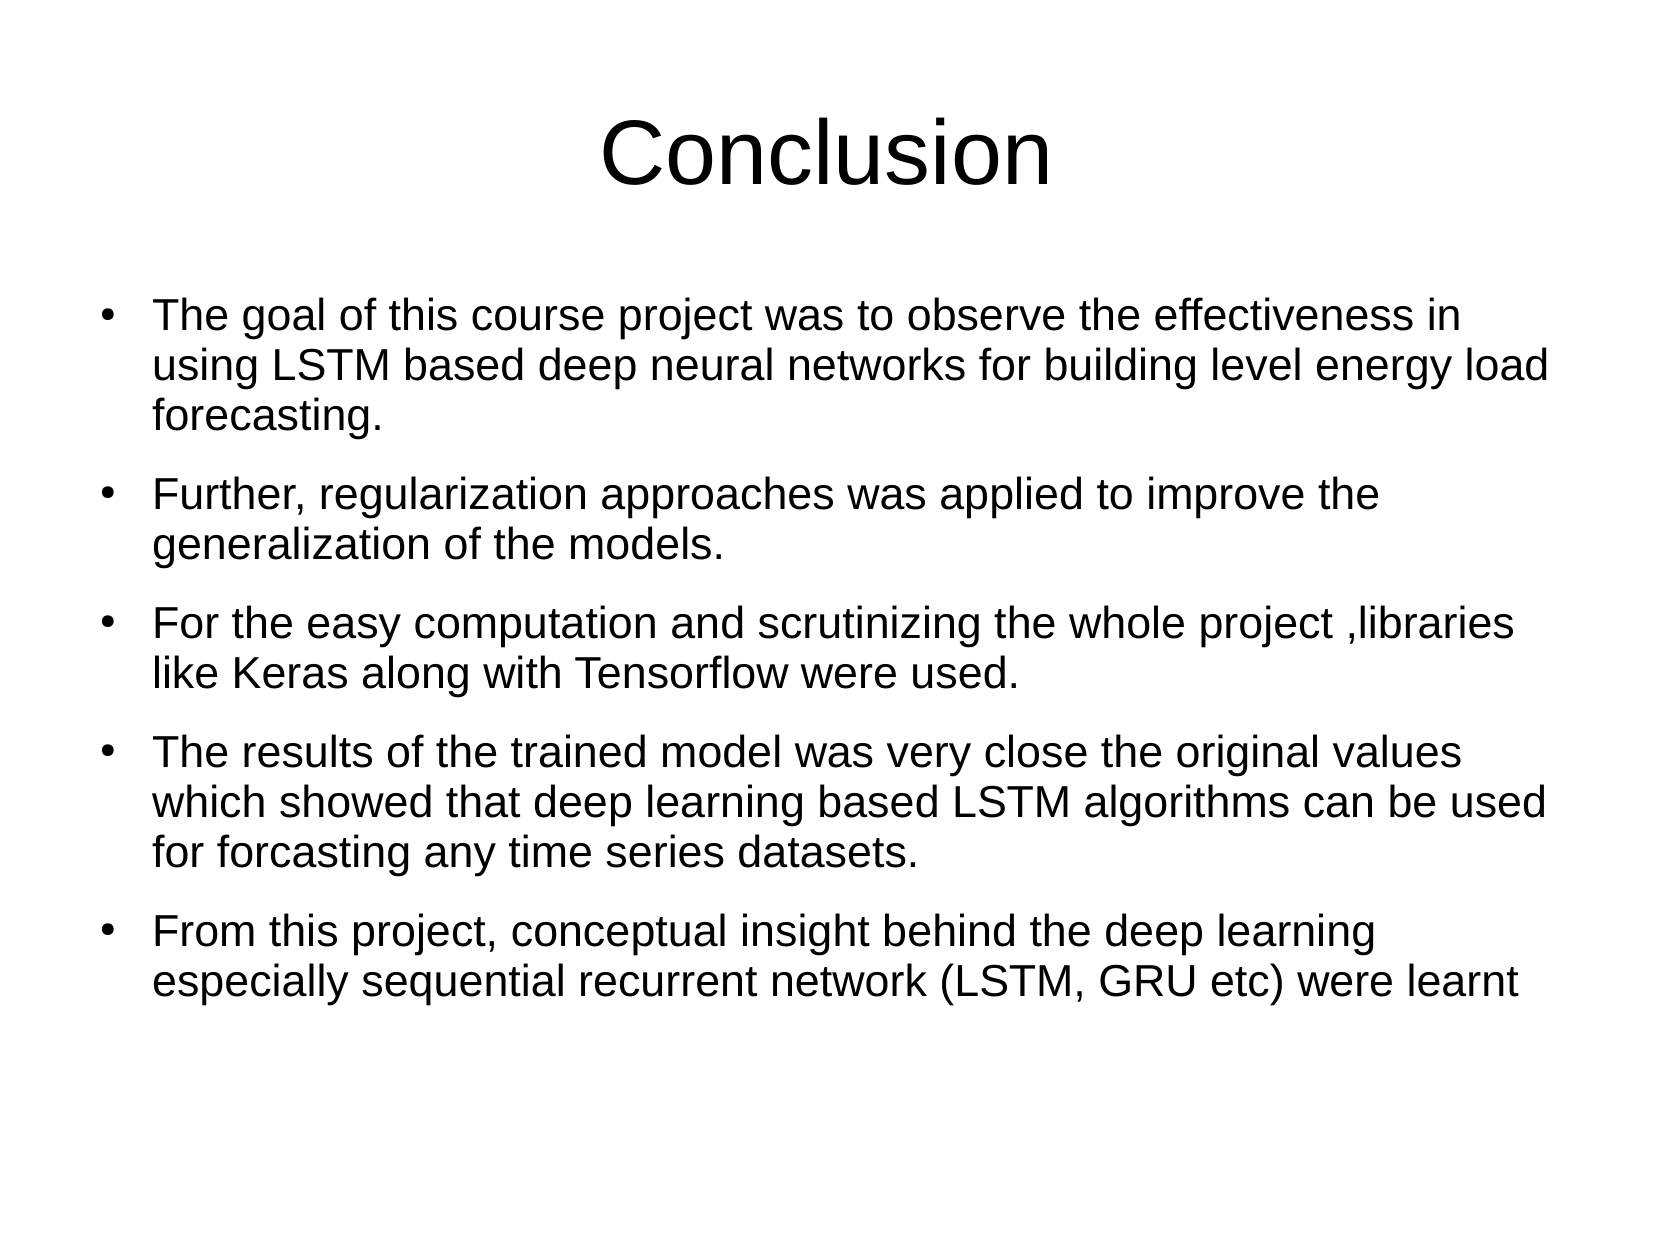

# Conclusion
The goal of this course project was to observe the effectiveness in using LSTM based deep neural networks for building level energy load forecasting.
Further, regularization approaches was applied to improve the generalization of the models.
For the easy computation and scrutinizing the whole project ,libraries like Keras along with Tensorflow were used.
The results of the trained model was very close the original values which showed that deep learning based LSTM algorithms can be used for forcasting any time series datasets.
From this project, conceptual insight behind the deep learning especially sequential recurrent network (LSTM, GRU etc) were learnt